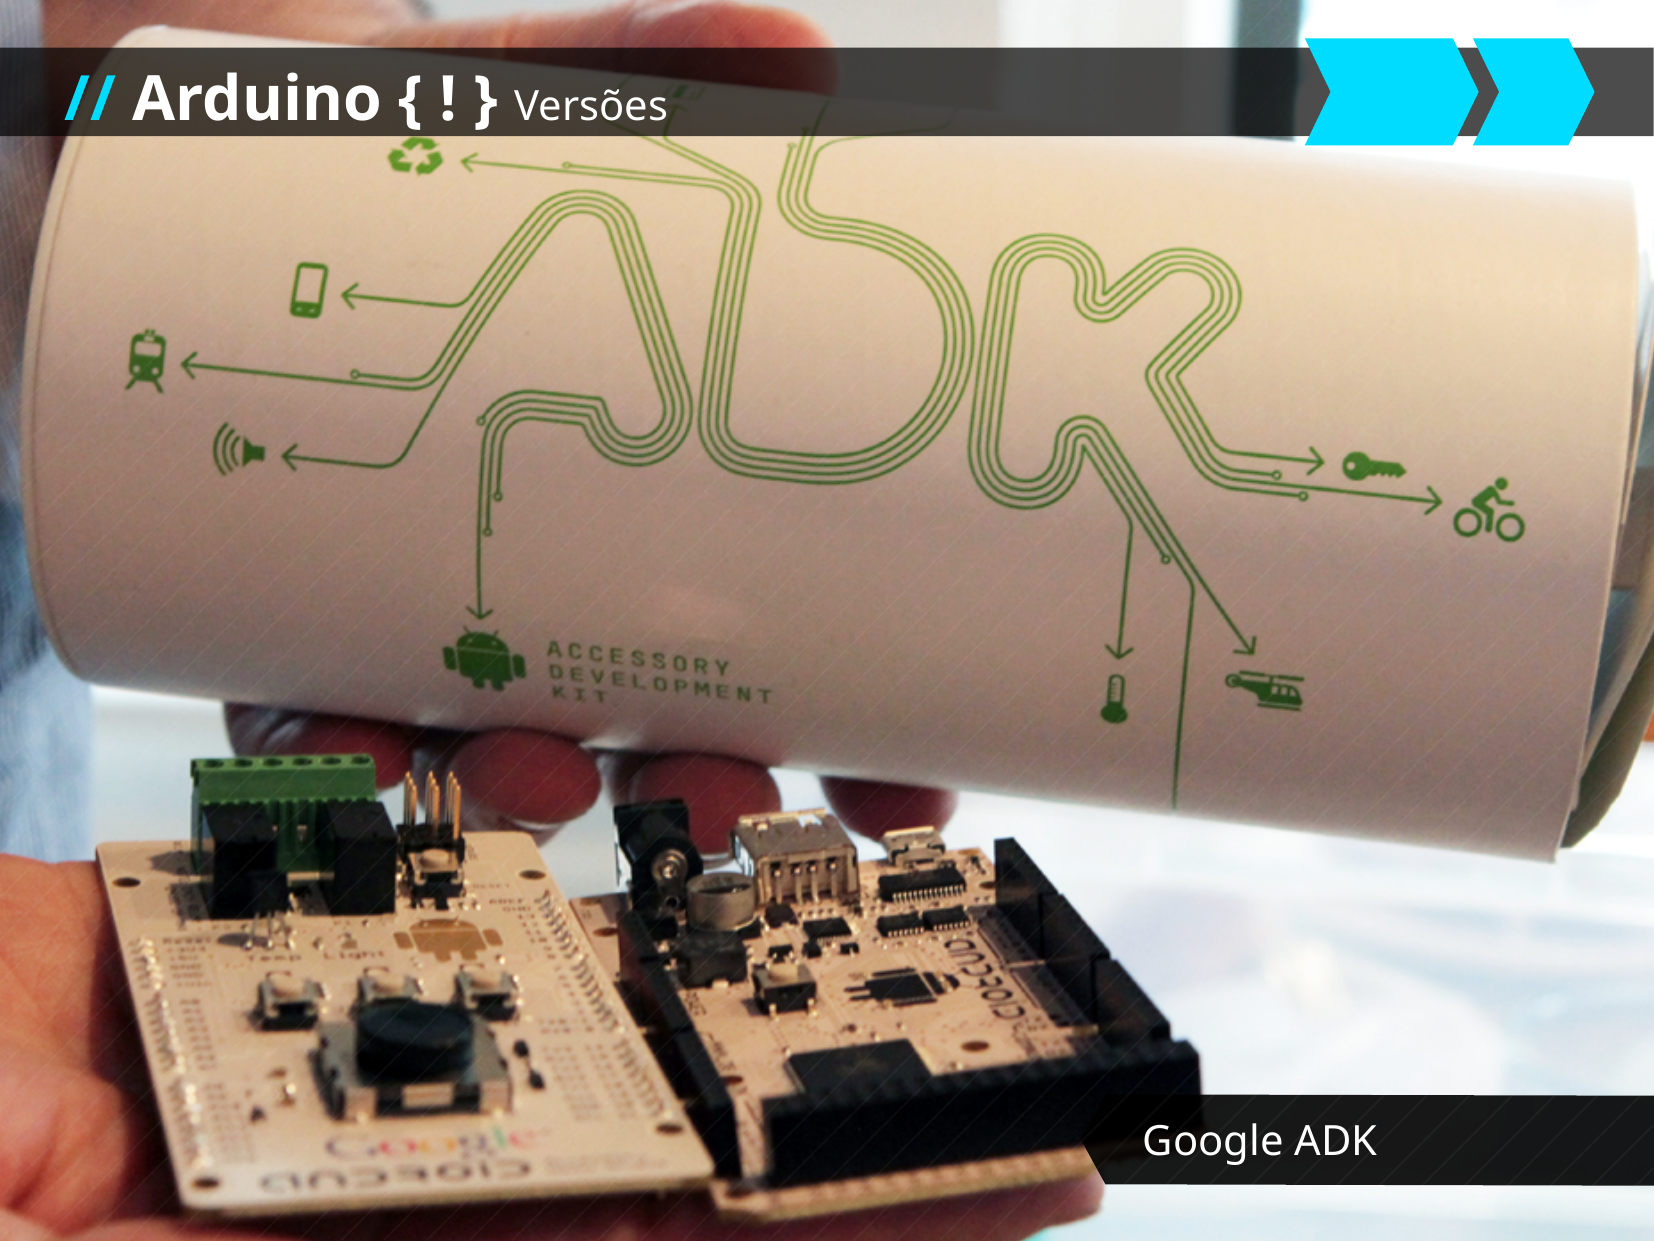

// Arduino { ! } Versões
Google ADK